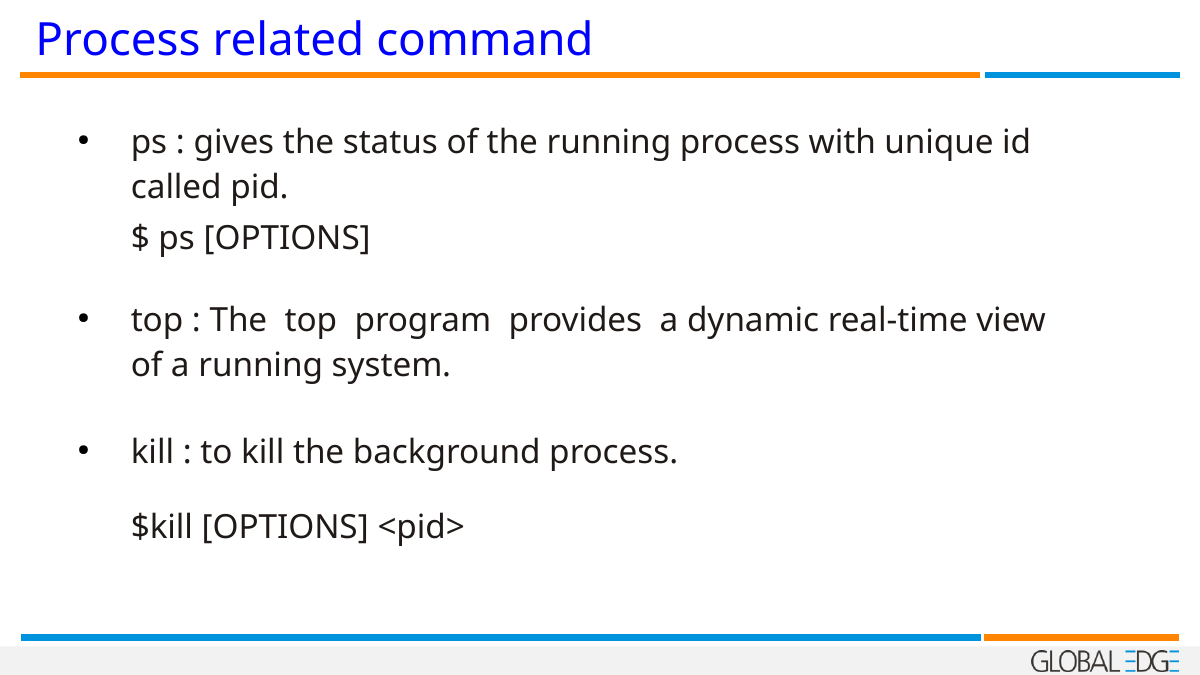

# Process related command
ps : gives the status of the running process with unique id called pid.
$ ps [OPTIONS]
top : The top program provides a dynamic real-time view of a running system.
kill : to kill the background process.
$kill [OPTIONS] <pid>